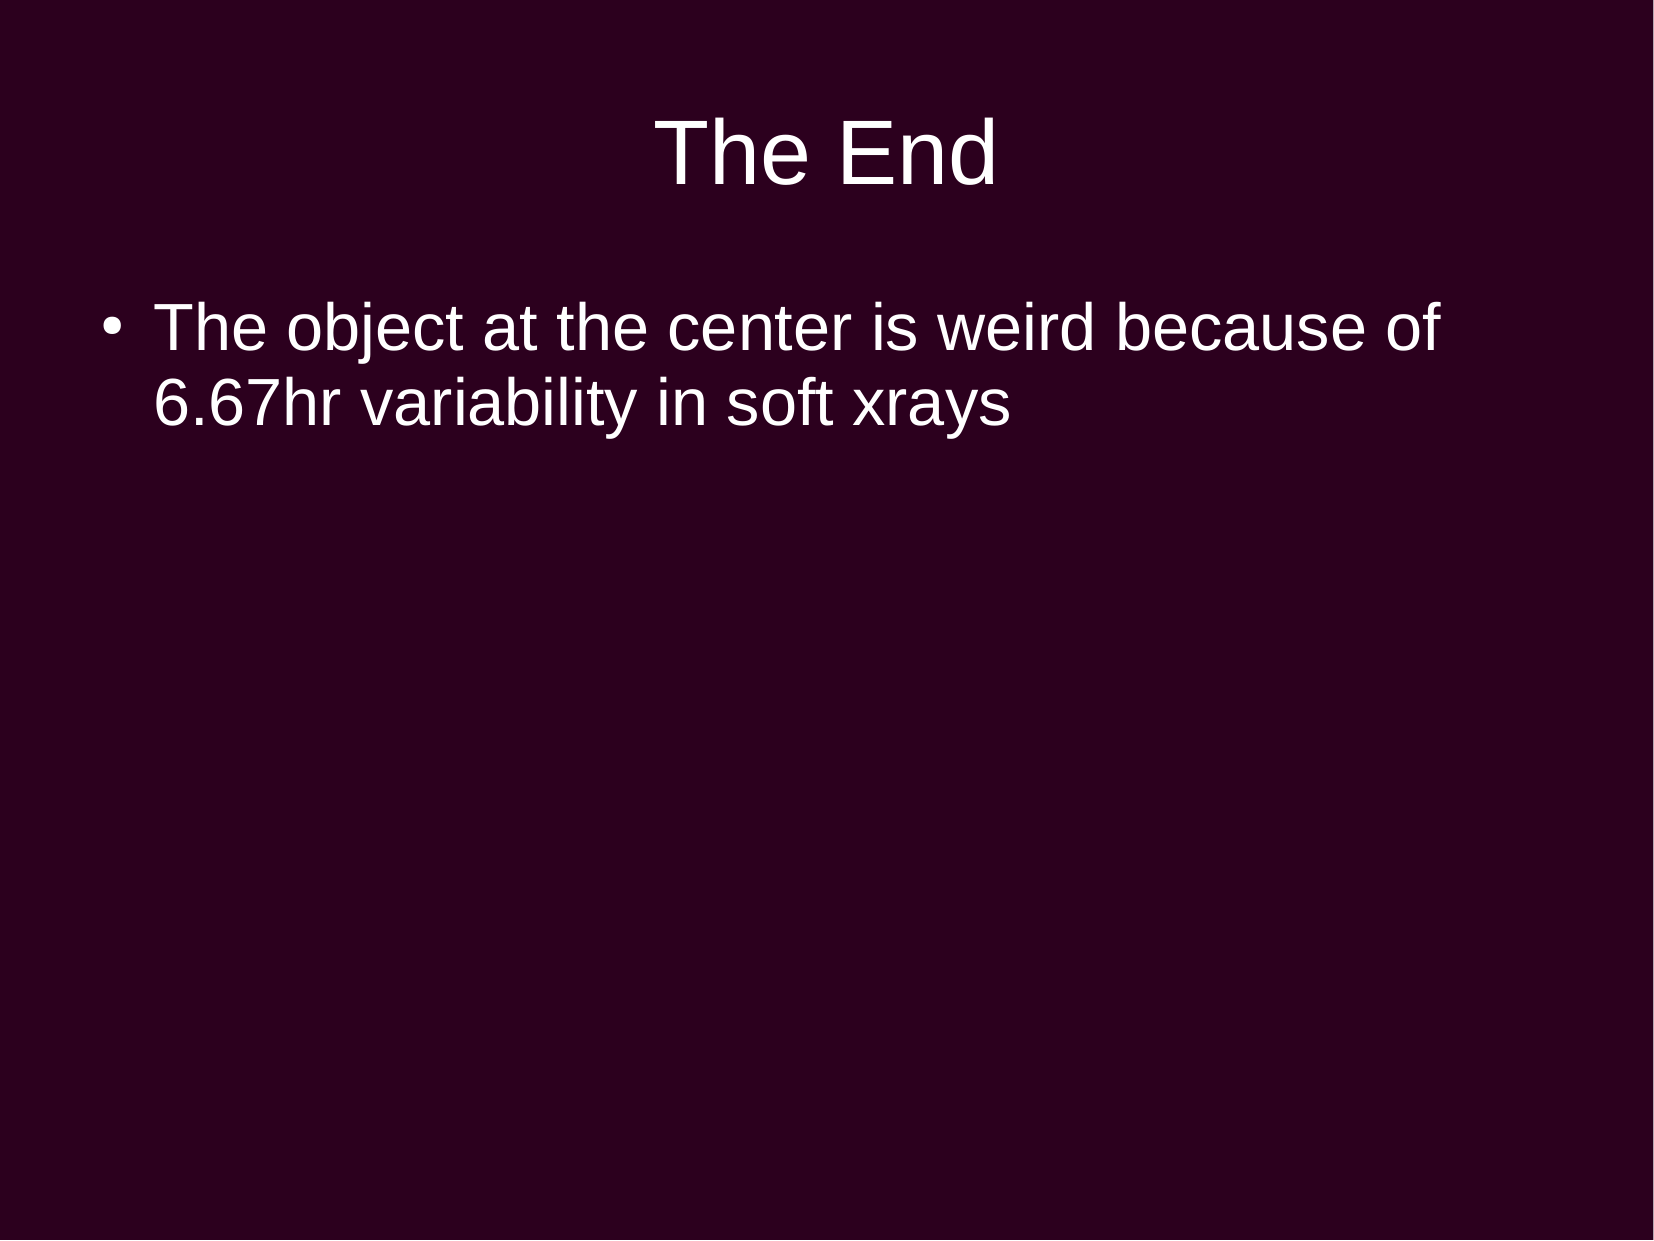

# The End
The object at the center is weird because of 6.67hr variability in soft xrays